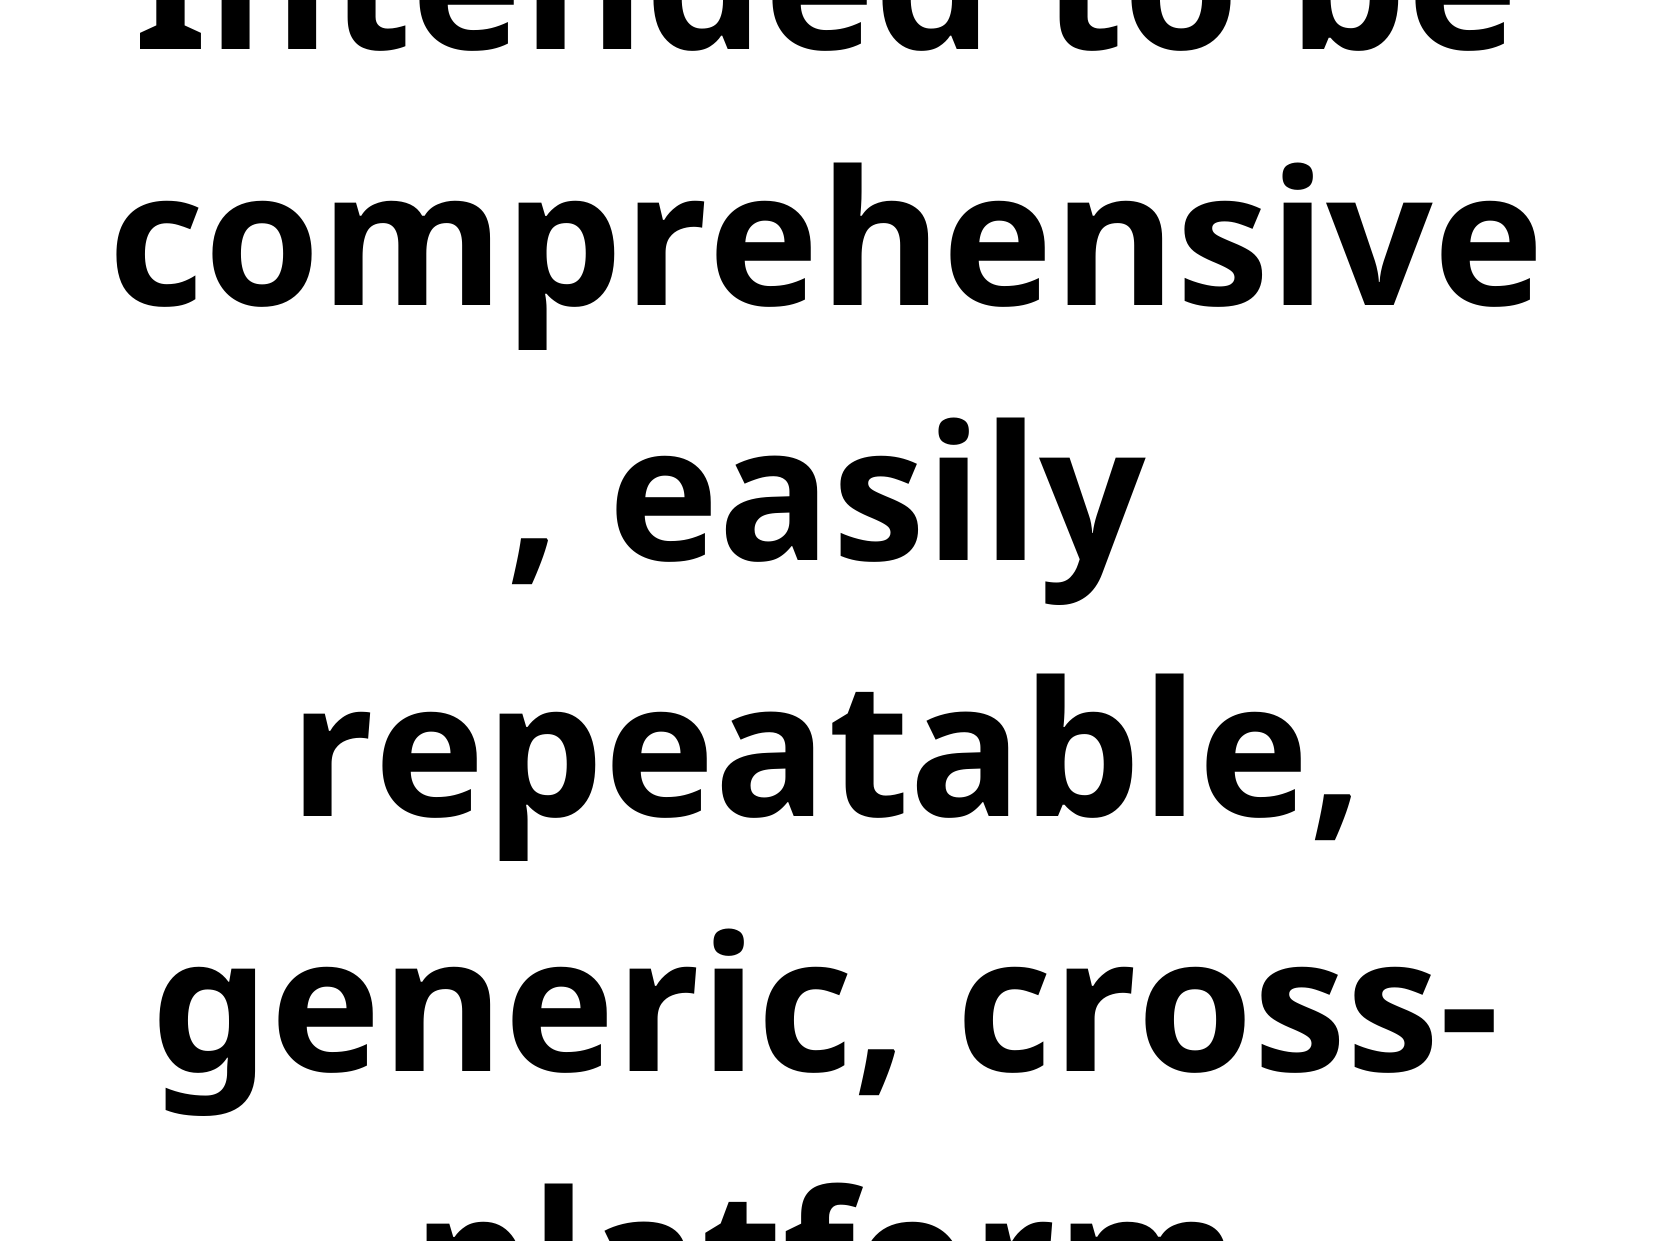

# Intended to be comprehensive, easily repeatable, generic, cross-platform